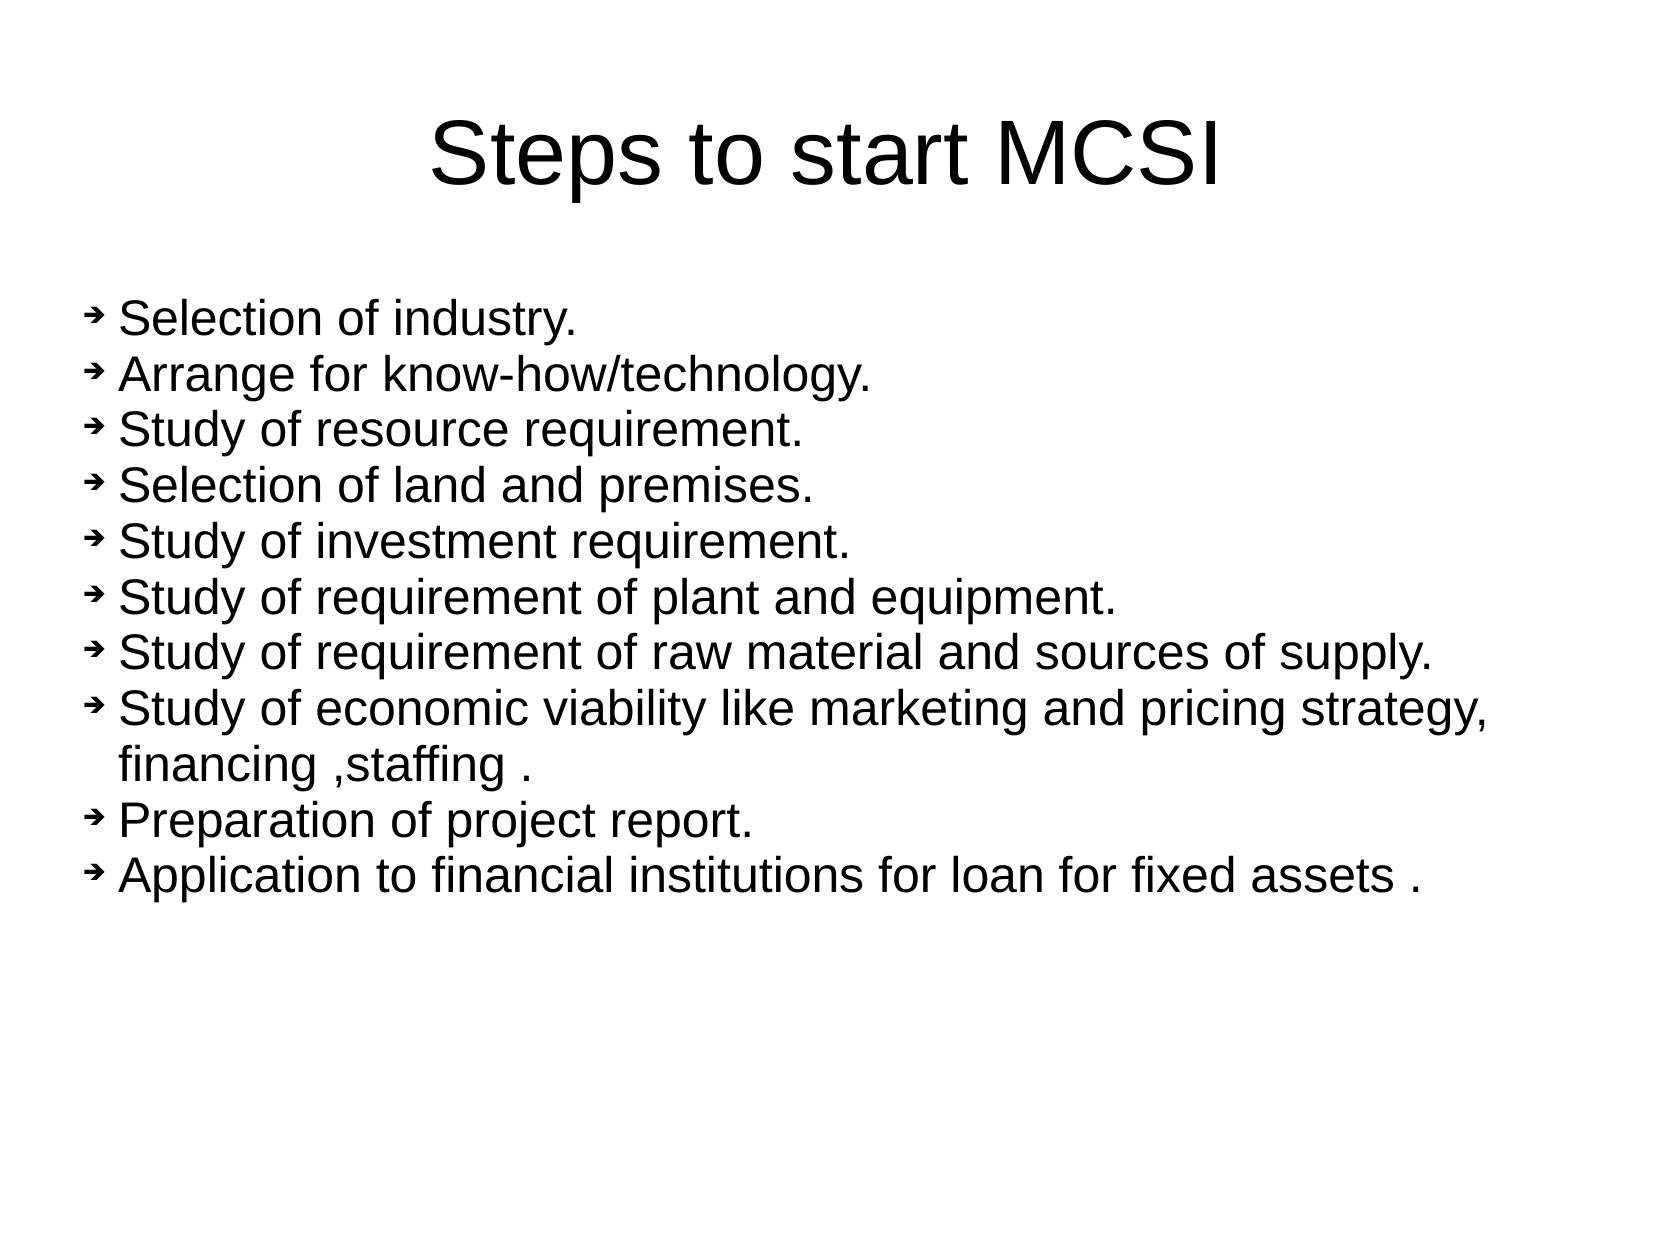

# Steps to start MCSI
Selection of industry.
Arrange for know-how/technology.
Study of resource requirement.
Selection of land and premises.
Study of investment requirement.
Study of requirement of plant and equipment.
Study of requirement of raw material and sources of supply.
Study of economic viability like marketing and pricing strategy, financing ,staffing .
Preparation of project report.
Application to financial institutions for loan for fixed assets .